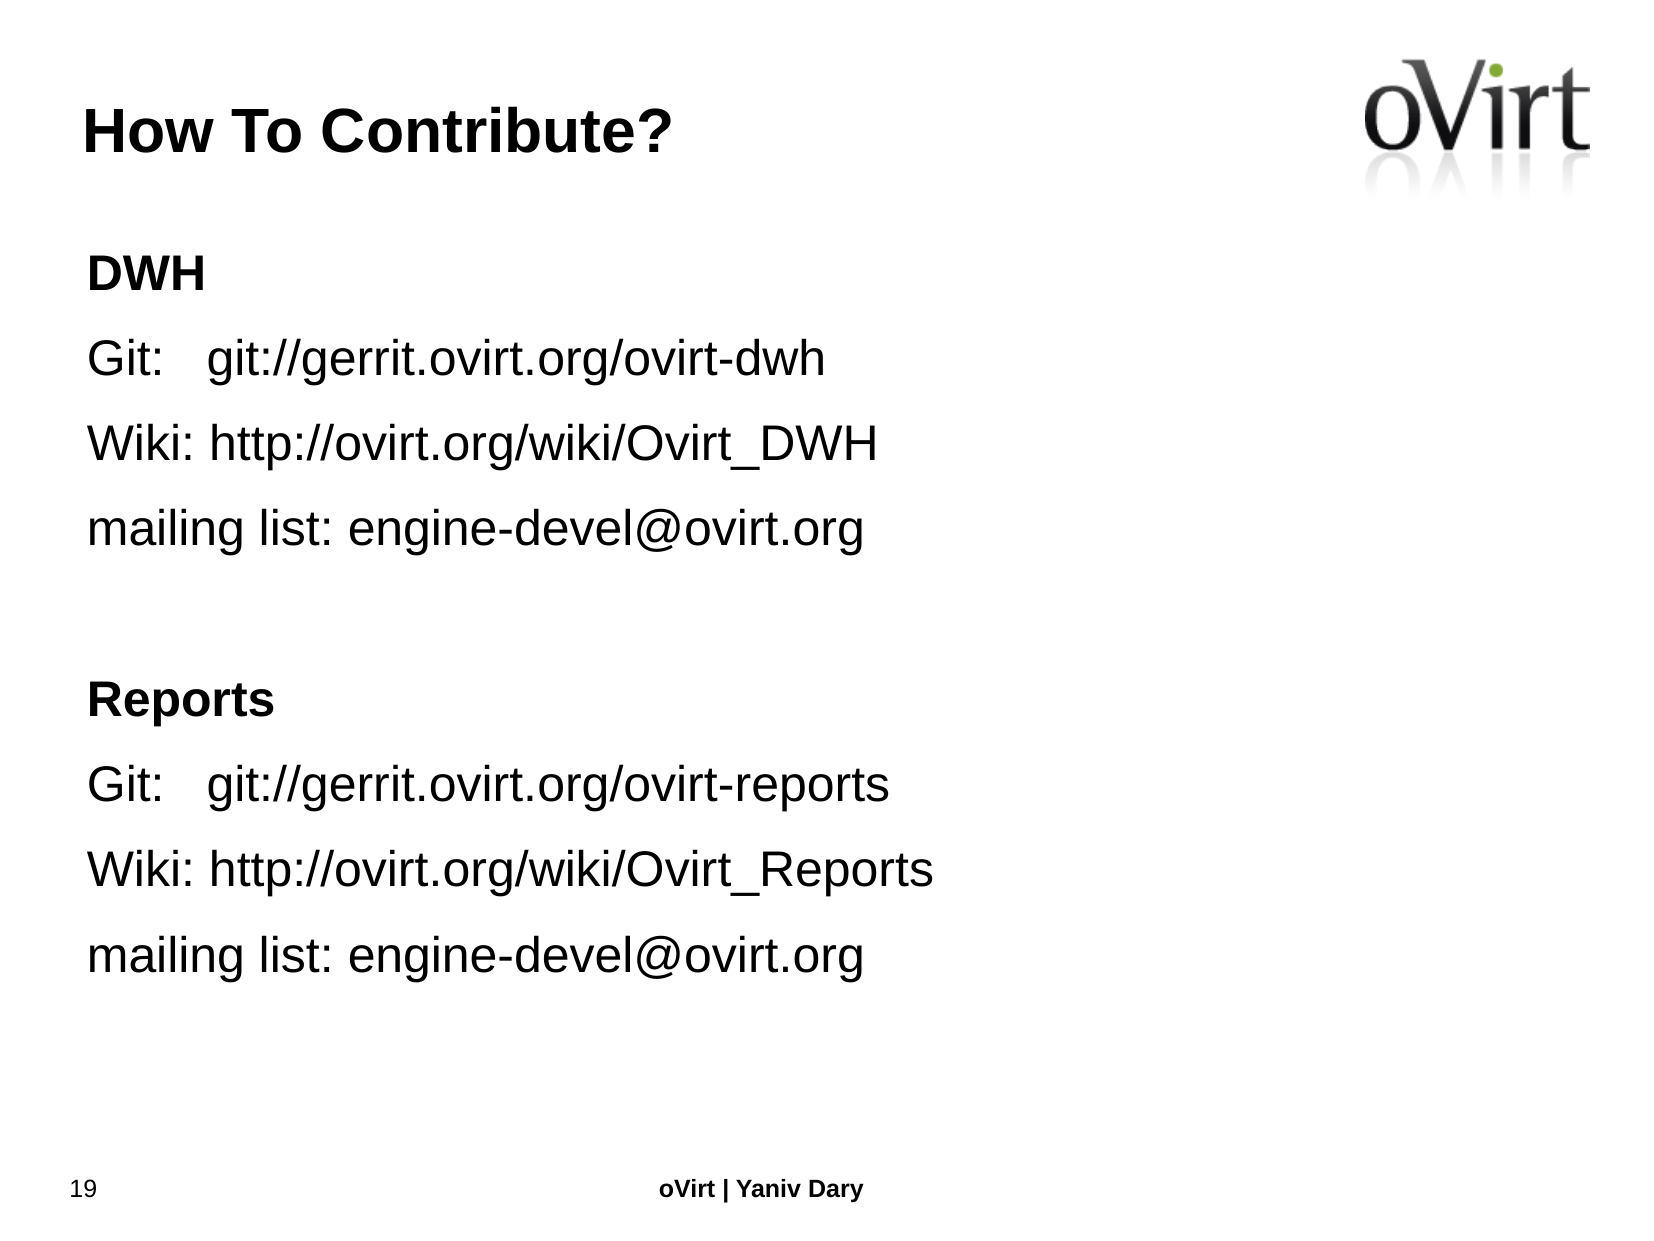

# How To Contribute?
DWH
Git: git://gerrit.ovirt.org/ovirt-dwh
Wiki: http://ovirt.org/wiki/Ovirt_DWH
mailing list: engine-devel@ovirt.org
Reports
Git: git://gerrit.ovirt.org/ovirt-reports
Wiki: http://ovirt.org/wiki/Ovirt_Reports
mailing list: engine-devel@ovirt.org